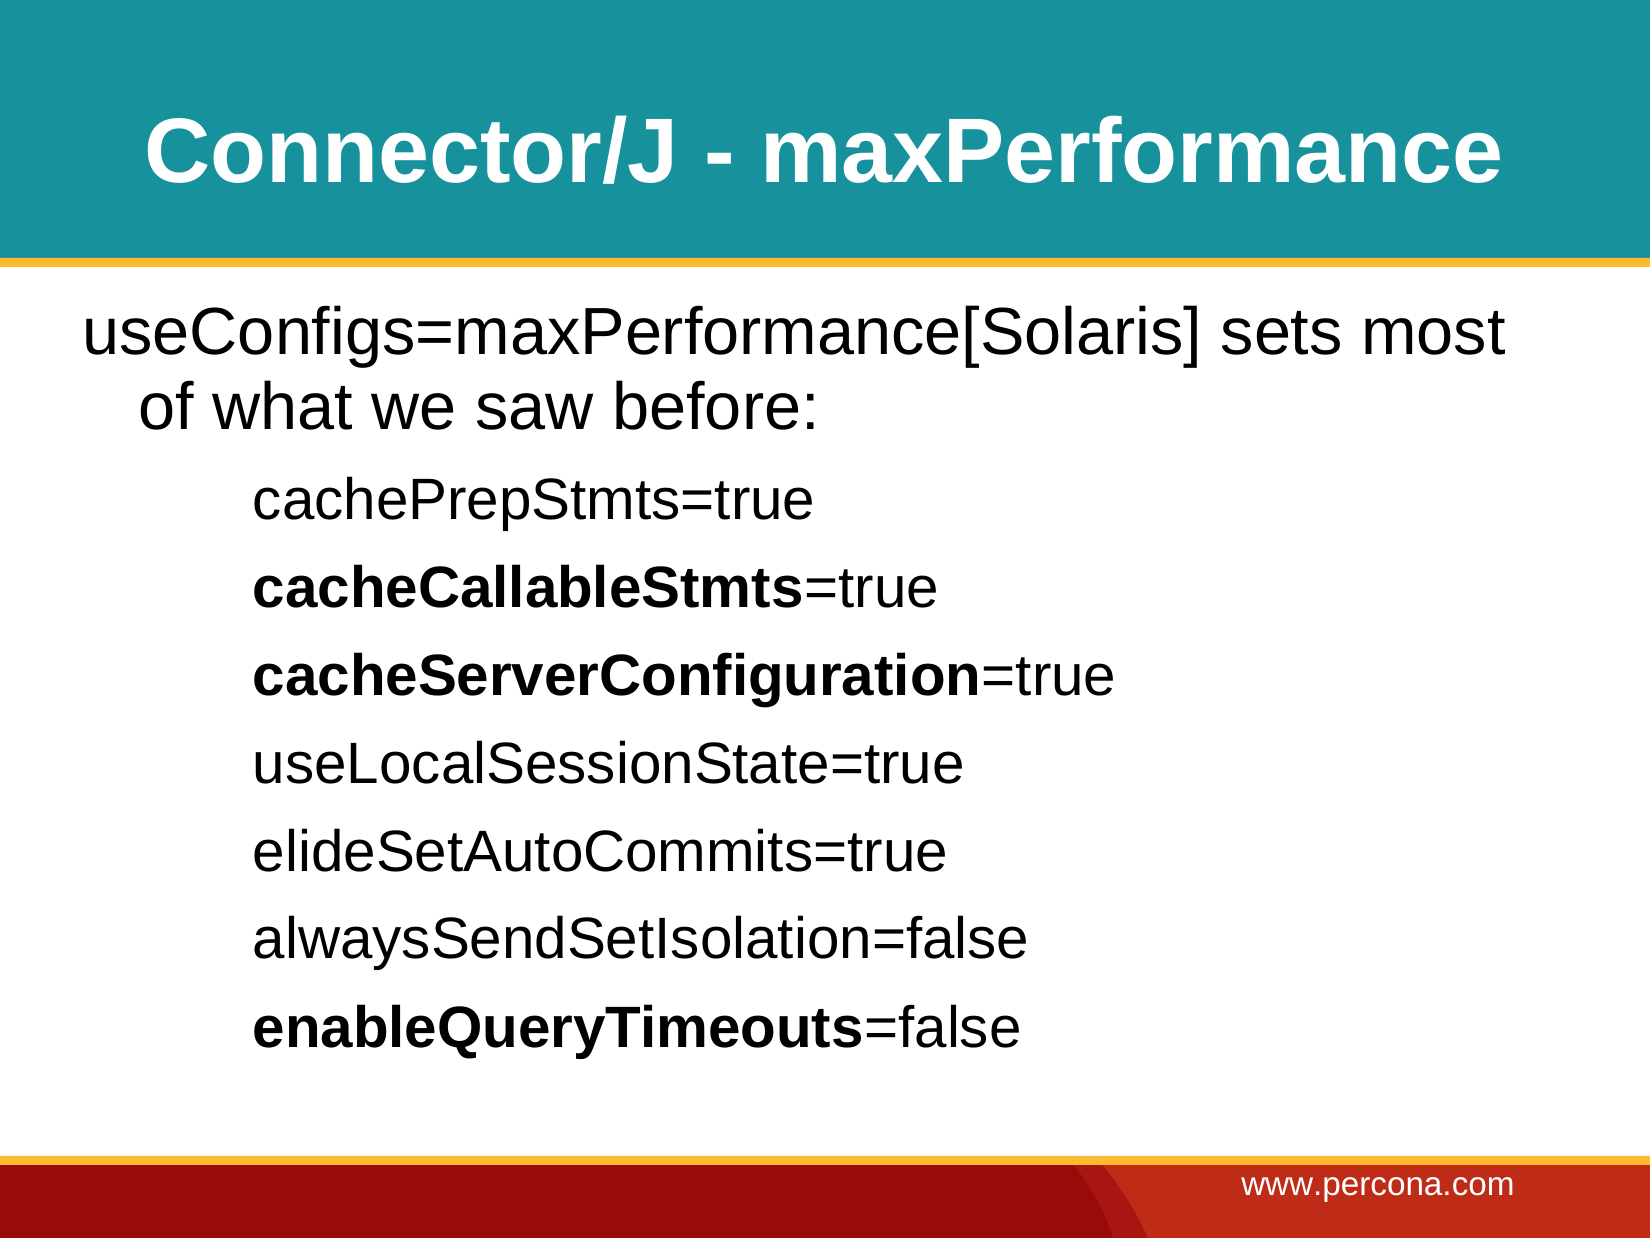

# Connector/J - maxPerformance
useConfigs=maxPerformance[Solaris] sets most of what we saw before:
cachePrepStmts=true
cacheCallableStmts=true
cacheServerConfiguration=true
useLocalSessionState=true
elideSetAutoCommits=true
alwaysSendSetIsolation=false
enableQueryTimeouts=false
www.percona.com